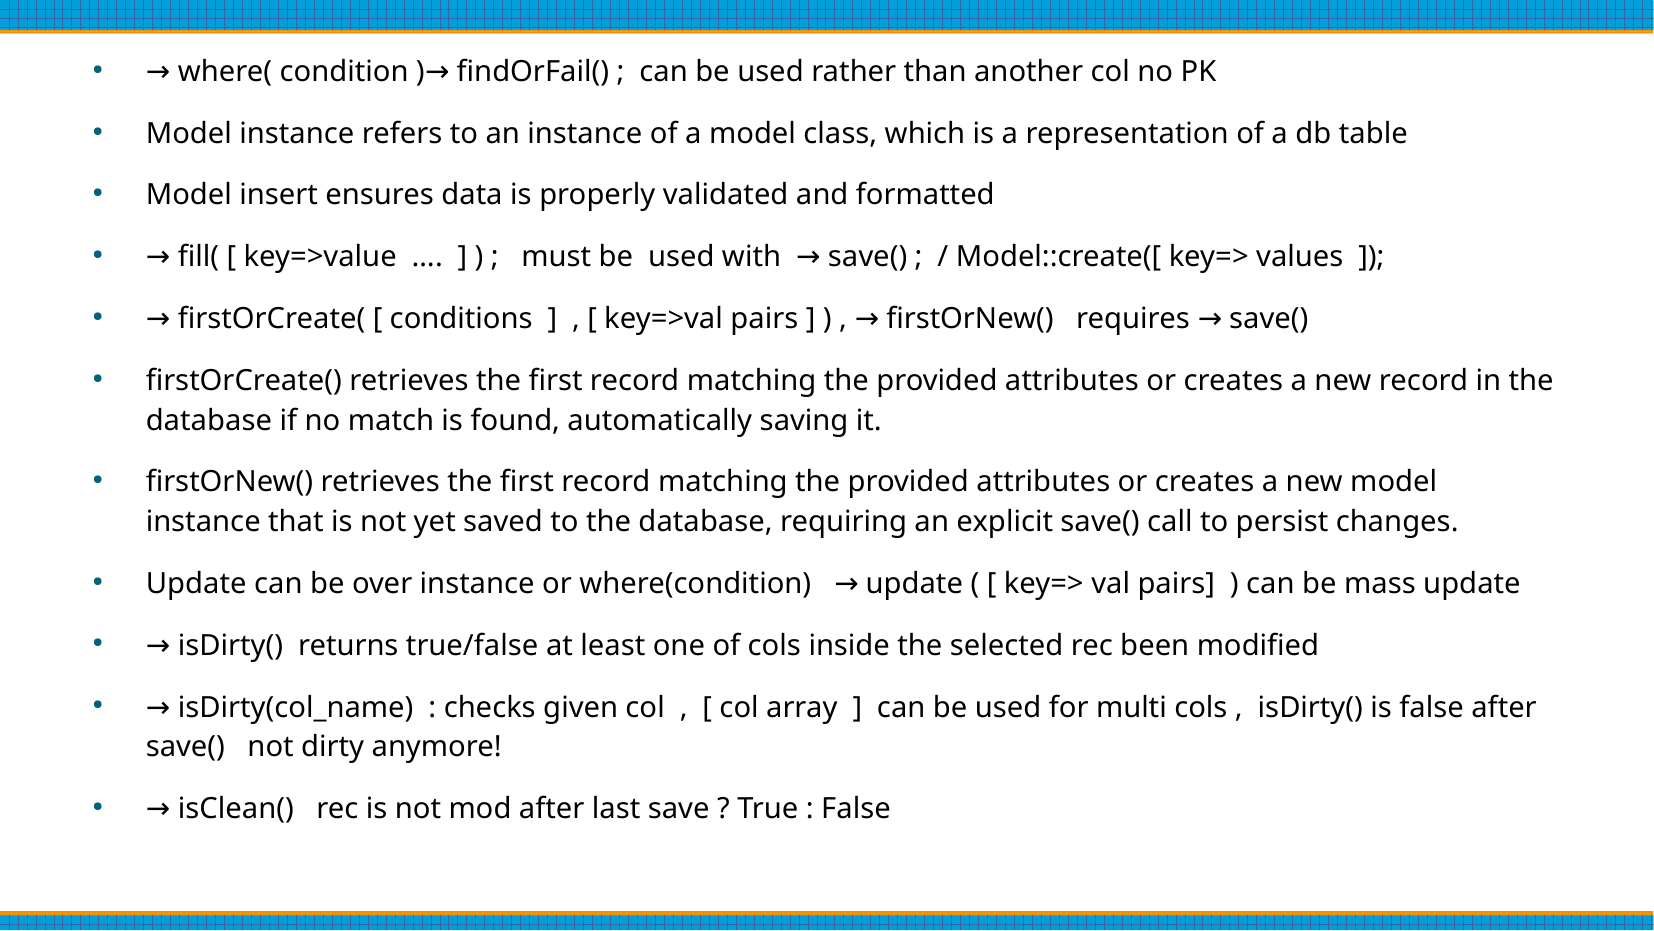

# → where( condition )→ findOrFail() ; can be used rather than another col no PK
Model instance refers to an instance of a model class, which is a representation of a db table
Model insert ensures data is properly validated and formatted
→ fill( [ key=>value …. ] ) ; must be used with → save() ; / Model::create([ key=> values ]);
→ firstOrCreate( [ conditions ] , [ key=>val pairs ] ) , → firstOrNew() requires → save()
firstOrCreate() retrieves the first record matching the provided attributes or creates a new record in the database if no match is found, automatically saving it.
firstOrNew() retrieves the first record matching the provided attributes or creates a new model instance that is not yet saved to the database, requiring an explicit save() call to persist changes.
Update can be over instance or where(condition) → update ( [ key=> val pairs] ) can be mass update
→ isDirty() returns true/false at least one of cols inside the selected rec been modified
→ isDirty(col_name) : checks given col , [ col array ] can be used for multi cols , isDirty() is false after save() not dirty anymore!
→ isClean() rec is not mod after last save ? True : False